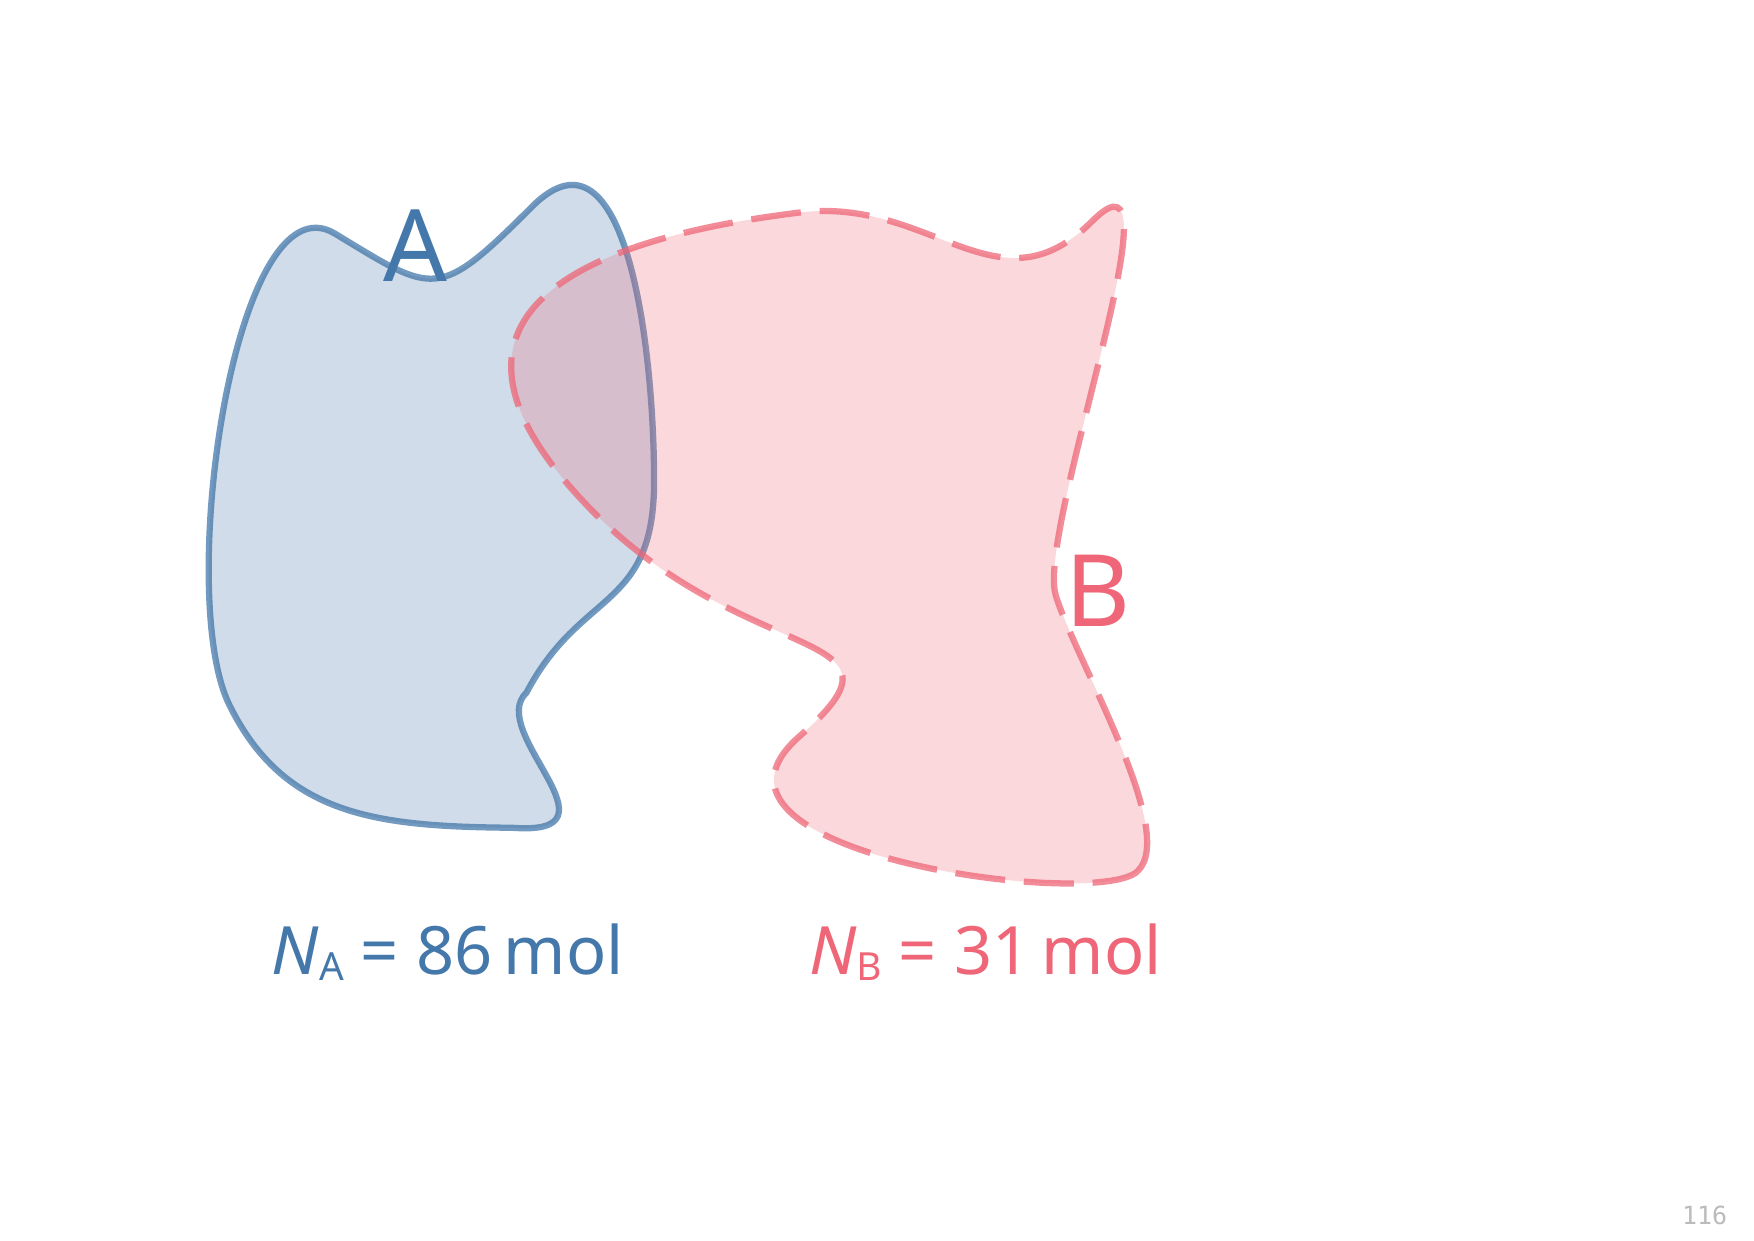

A
B
NA = 86 mol
NB = 31 mol